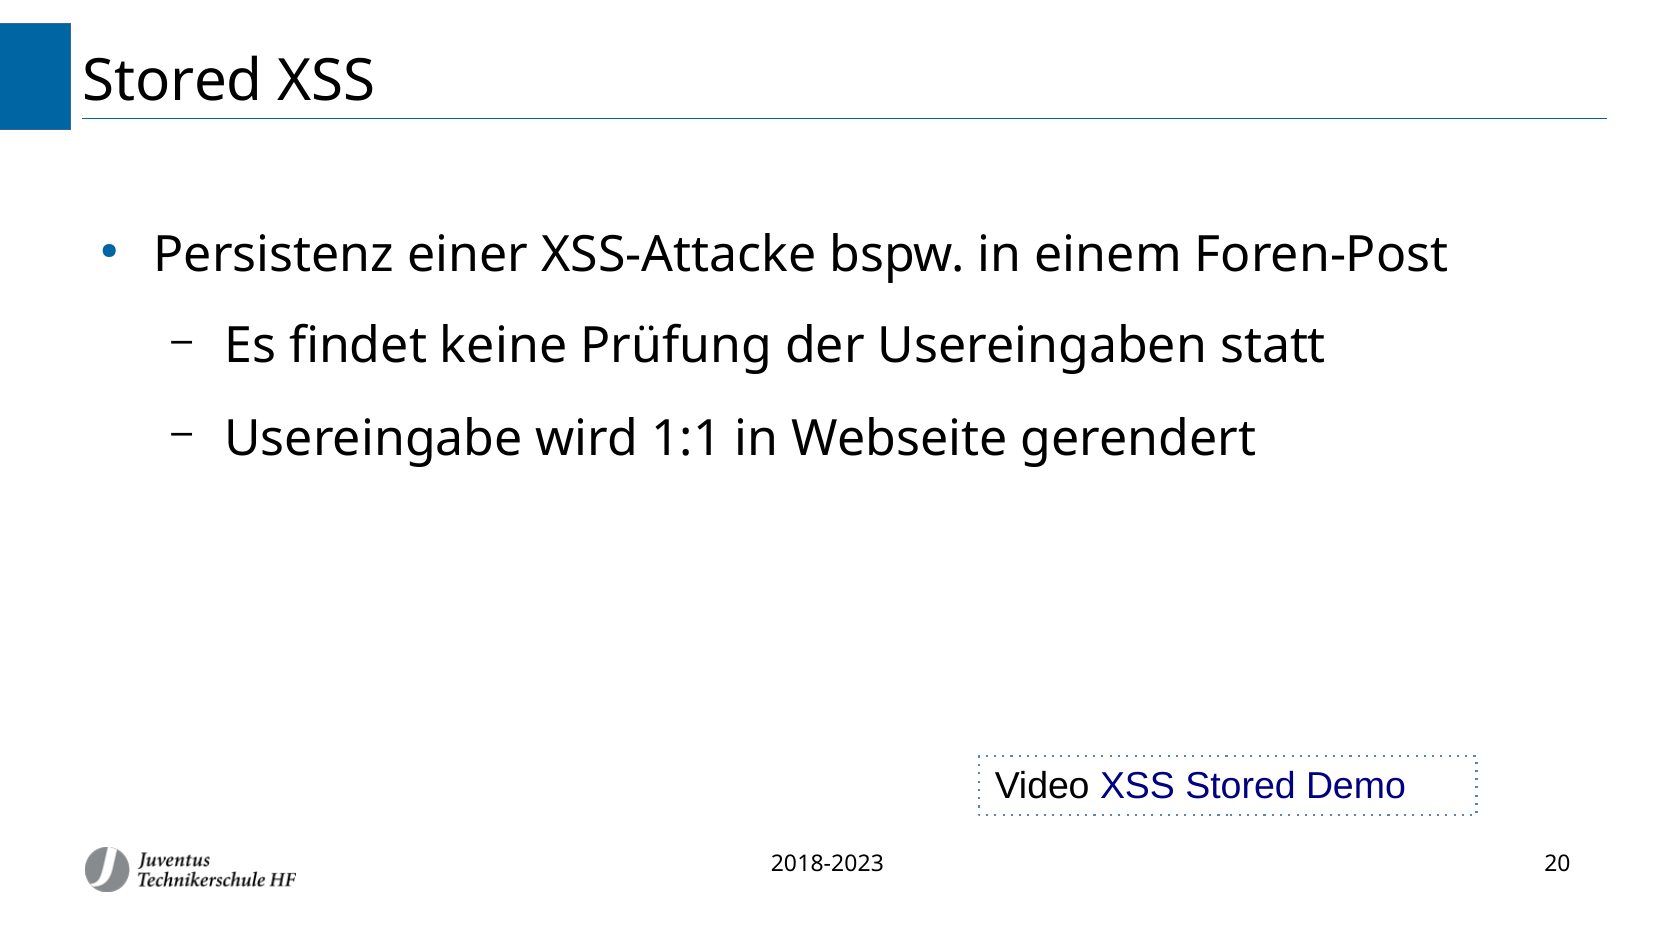

# Stored XSS
Persistenz einer XSS-Attacke bspw. in einem Foren-Post
Es findet keine Prüfung der Usereingaben statt
Usereingabe wird 1:1 in Webseite gerendert
Video XSS Stored Demo
2018-2023
20